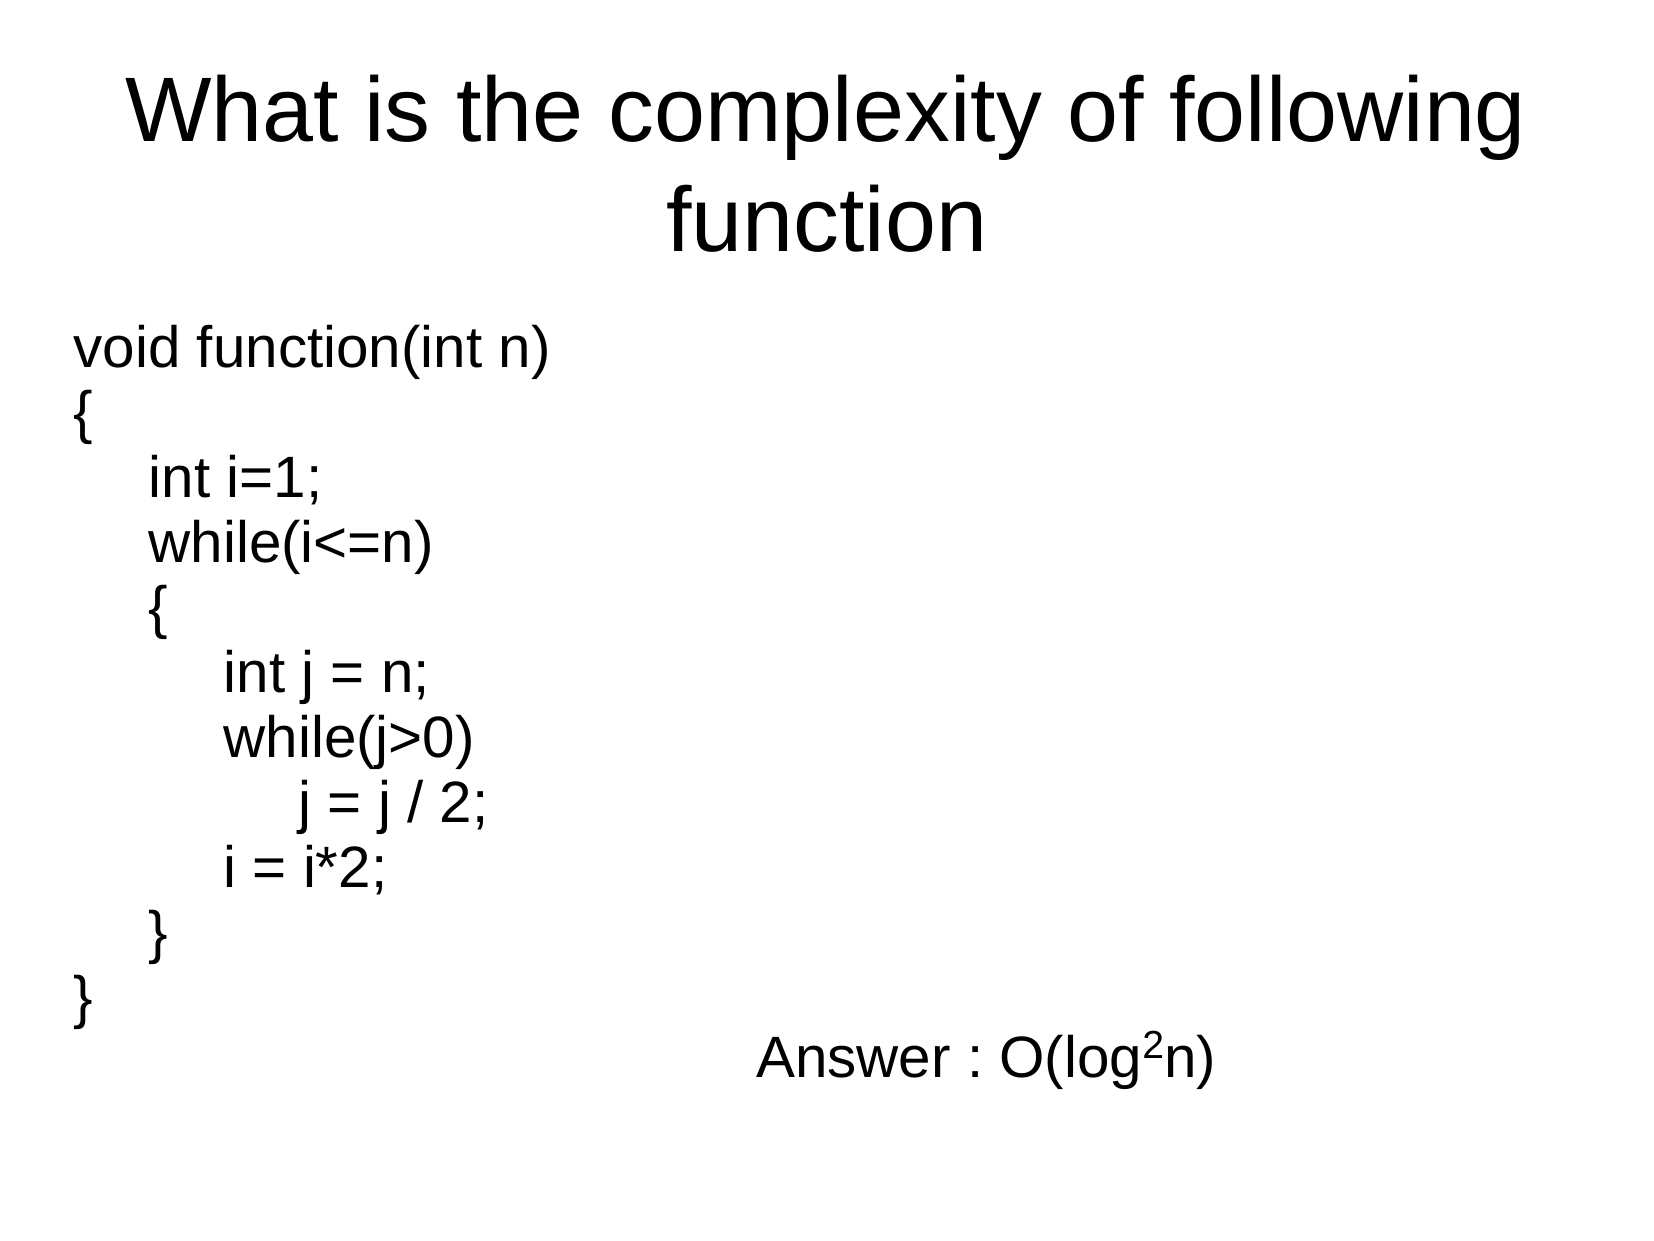

# What is the complexity of following function
void function(int n)
{
	int i=1;
	while(i<=n)
	{
		int j = n;
		while(j>0)
			j = j / 2;
		i = i*2;
	}
}
Answer : O(log2n)